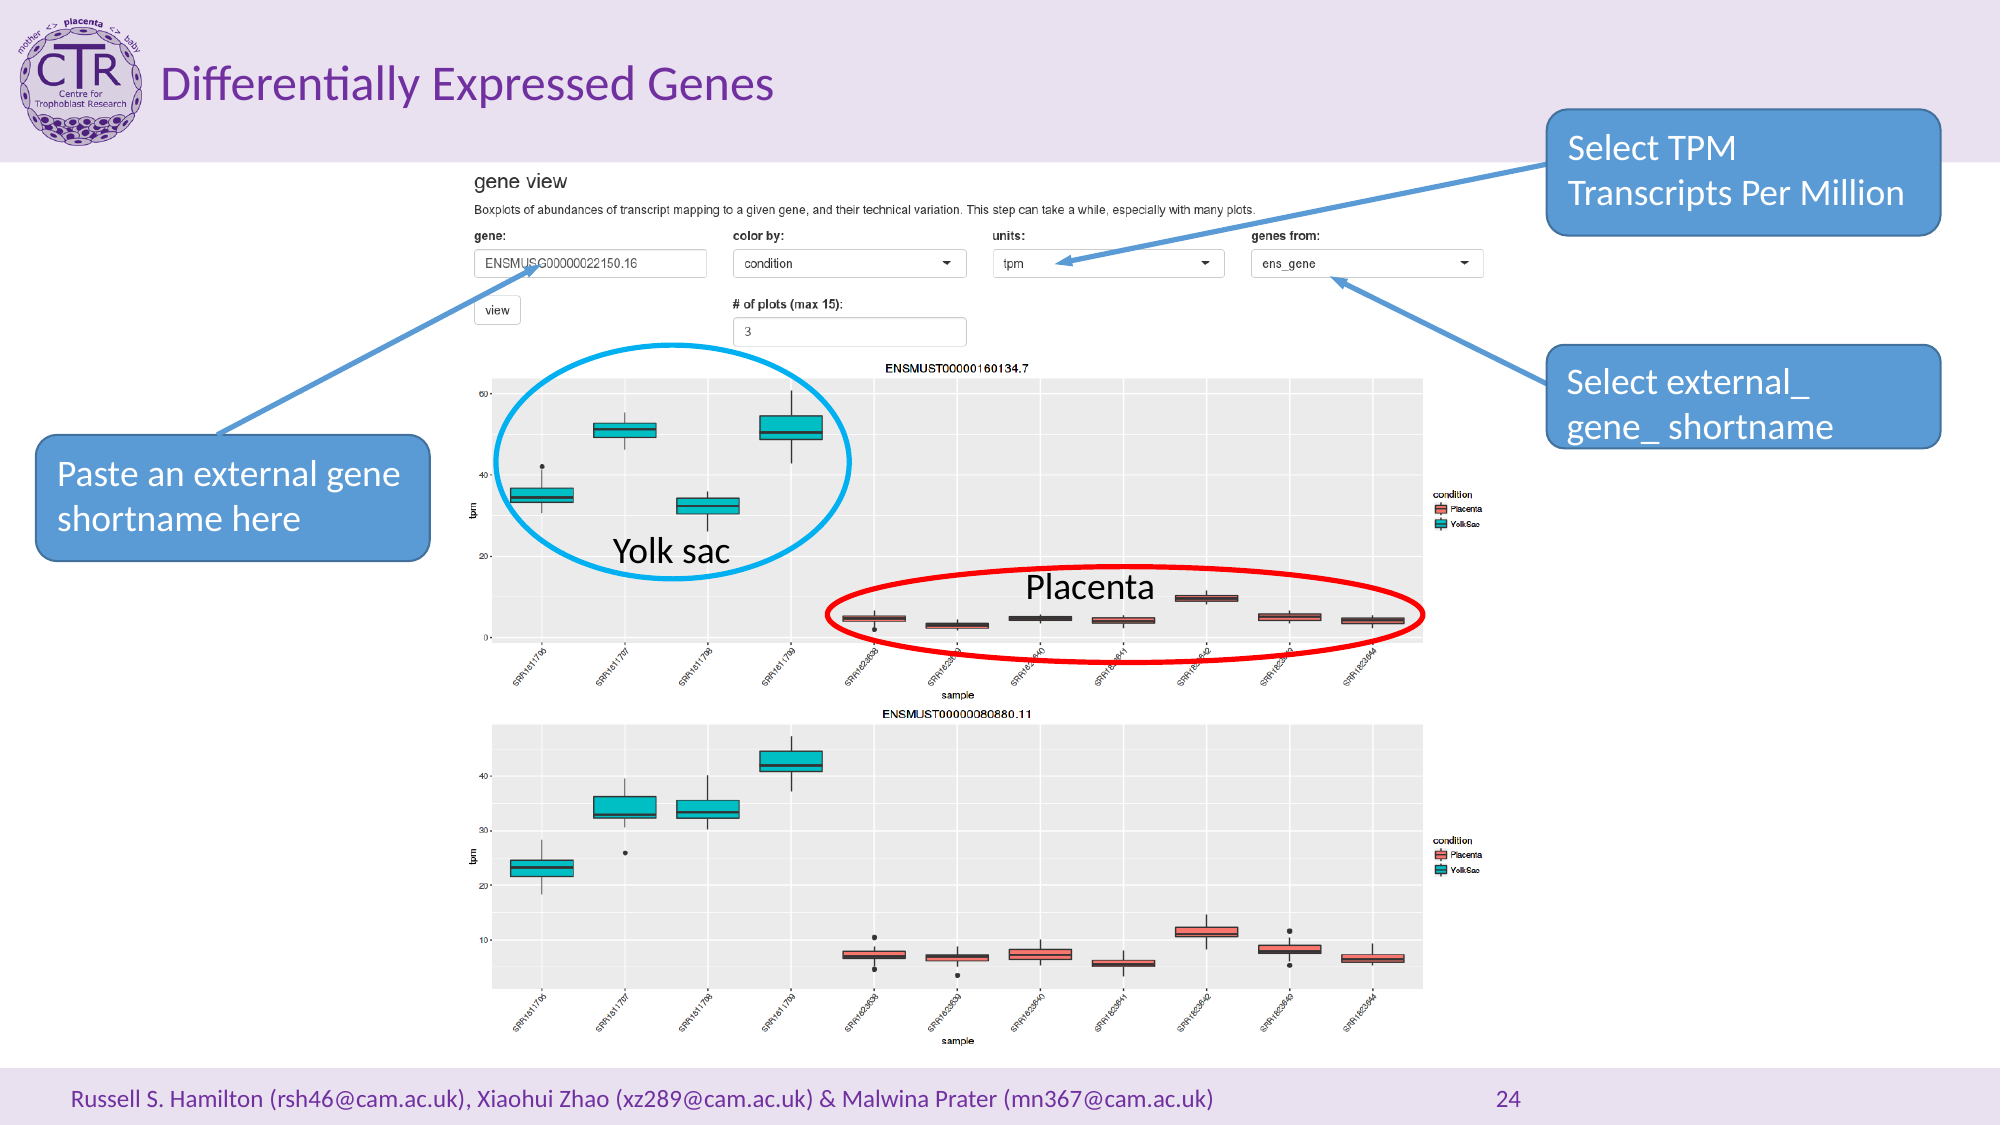

Differentially Expressed Genes
Select TPM
Transcripts Per Million
Select external_
gene_ shortname
Paste an external gene shortname here
Yolk sac
Placenta
Russell S. Hamilton (rsh46@cam.ac.uk), Xiaohui Zhao (xz289@cam.ac.uk) & Malwina Prater (mn367@cam.ac.uk)